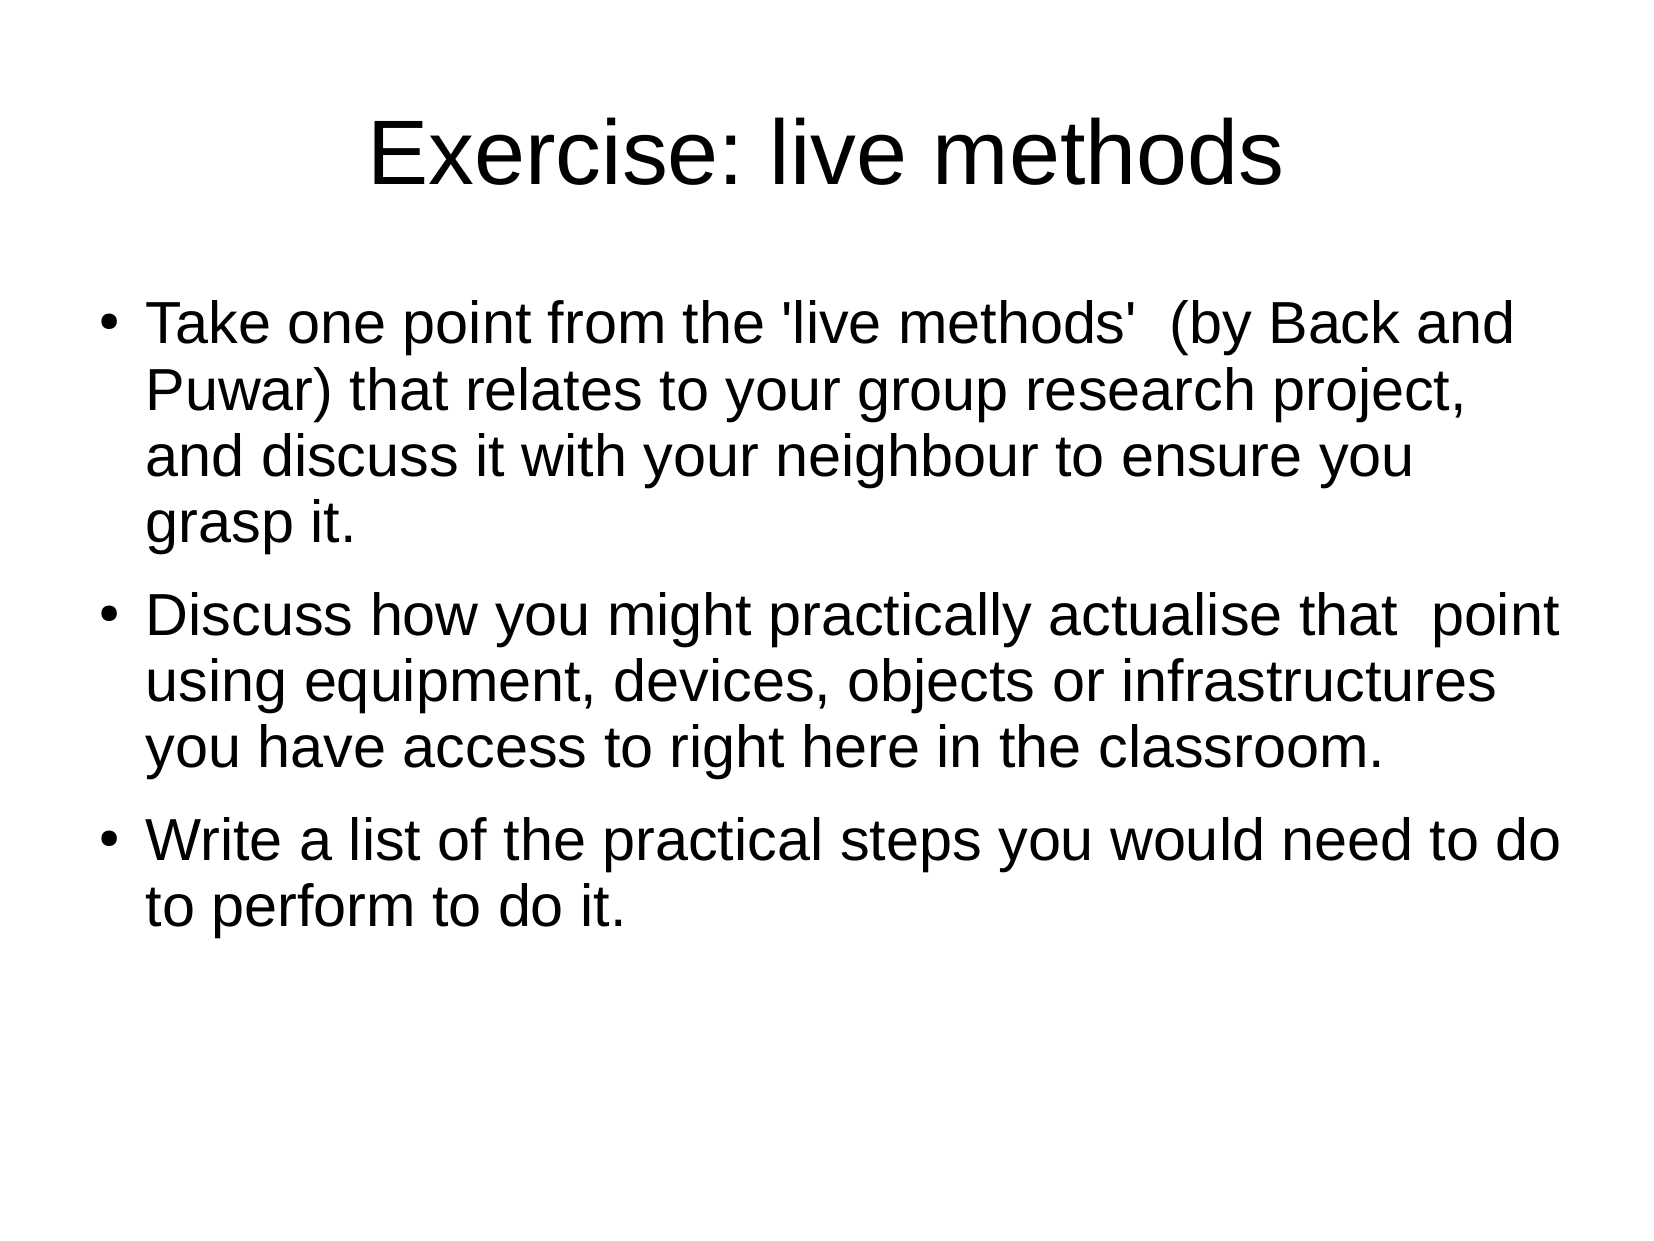

# Exercise: live methods
Take one point from the 'live methods' (by Back and Puwar) that relates to your group research project, and discuss it with your neighbour to ensure you grasp it.
Discuss how you might practically actualise that point using equipment, devices, objects or infrastructures you have access to right here in the classroom.
Write a list of the practical steps you would need to do to perform to do it.